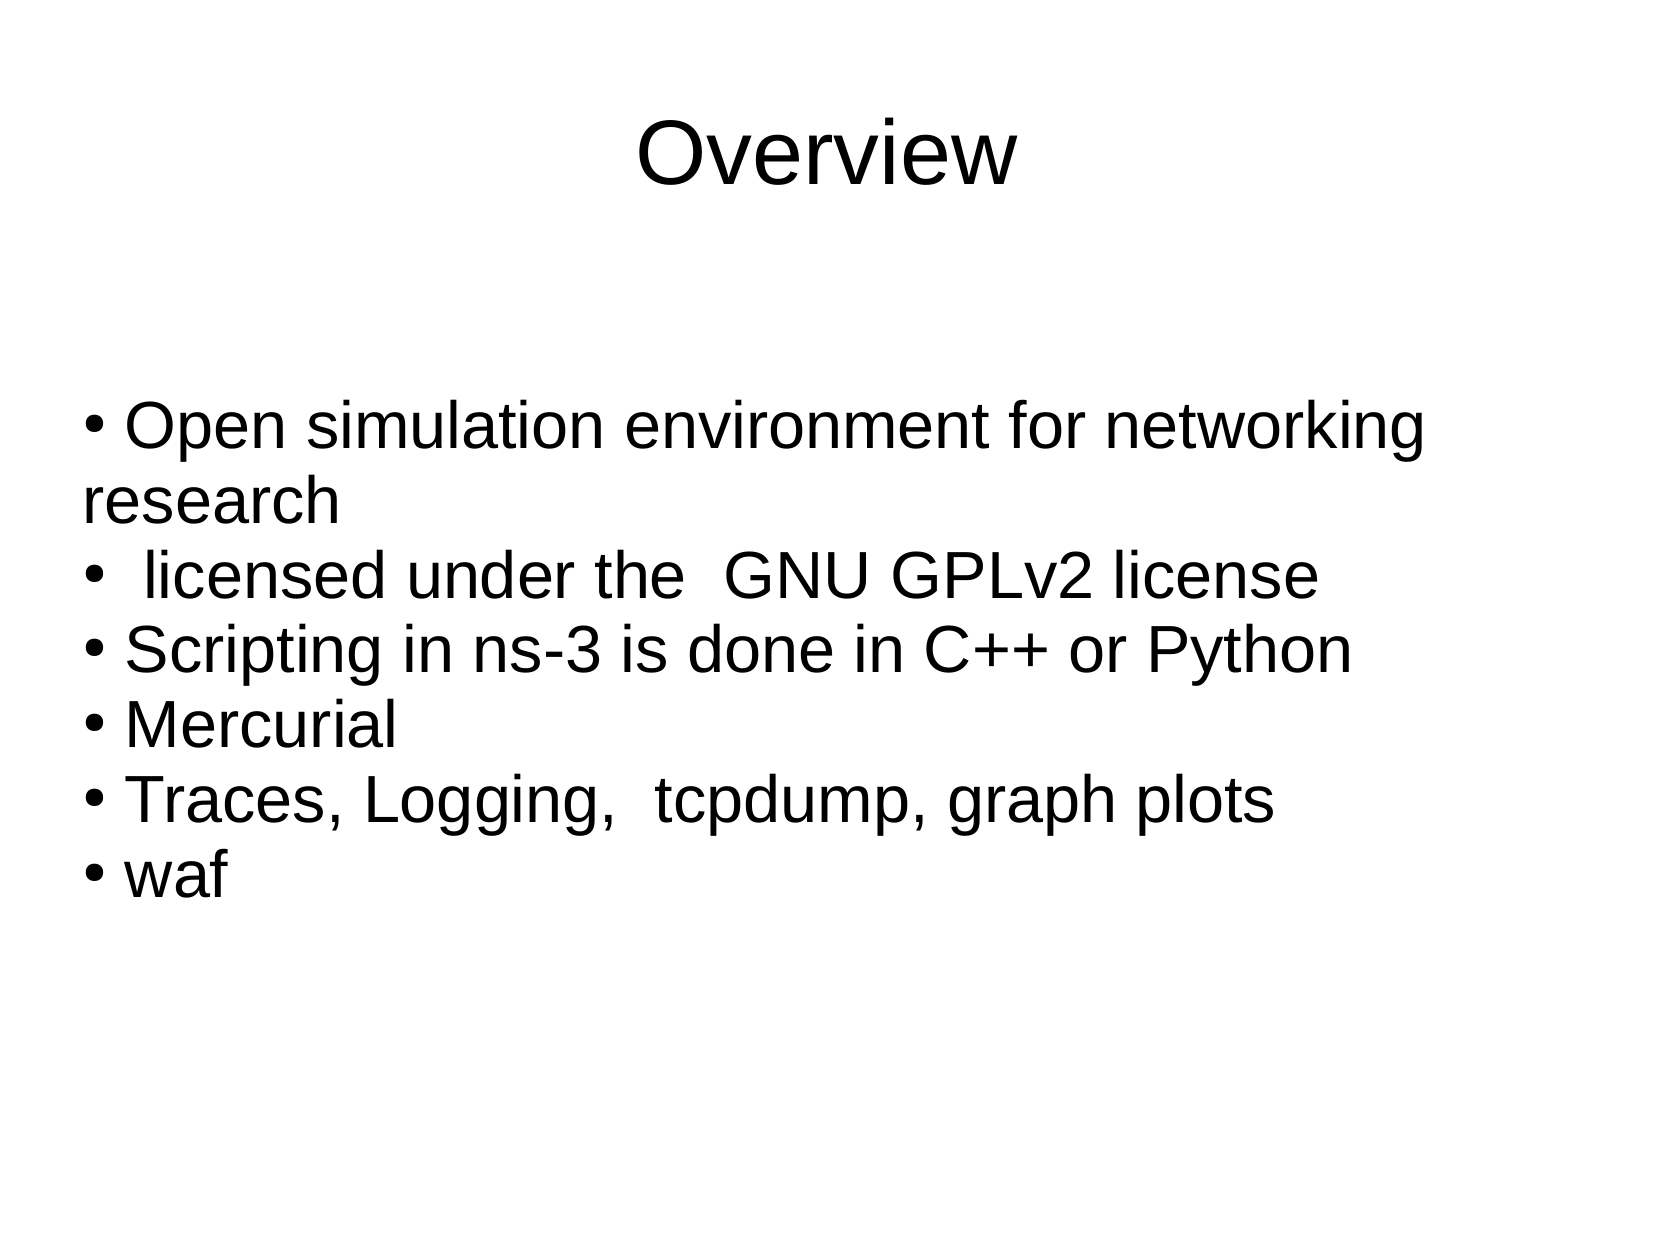

# Overview
 Open simulation environment for networking research
 licensed under the GNU GPLv2 license
 Scripting in ns-3 is done in C++ or Python
 Mercurial
 Traces, Logging, tcpdump, graph plots
 waf